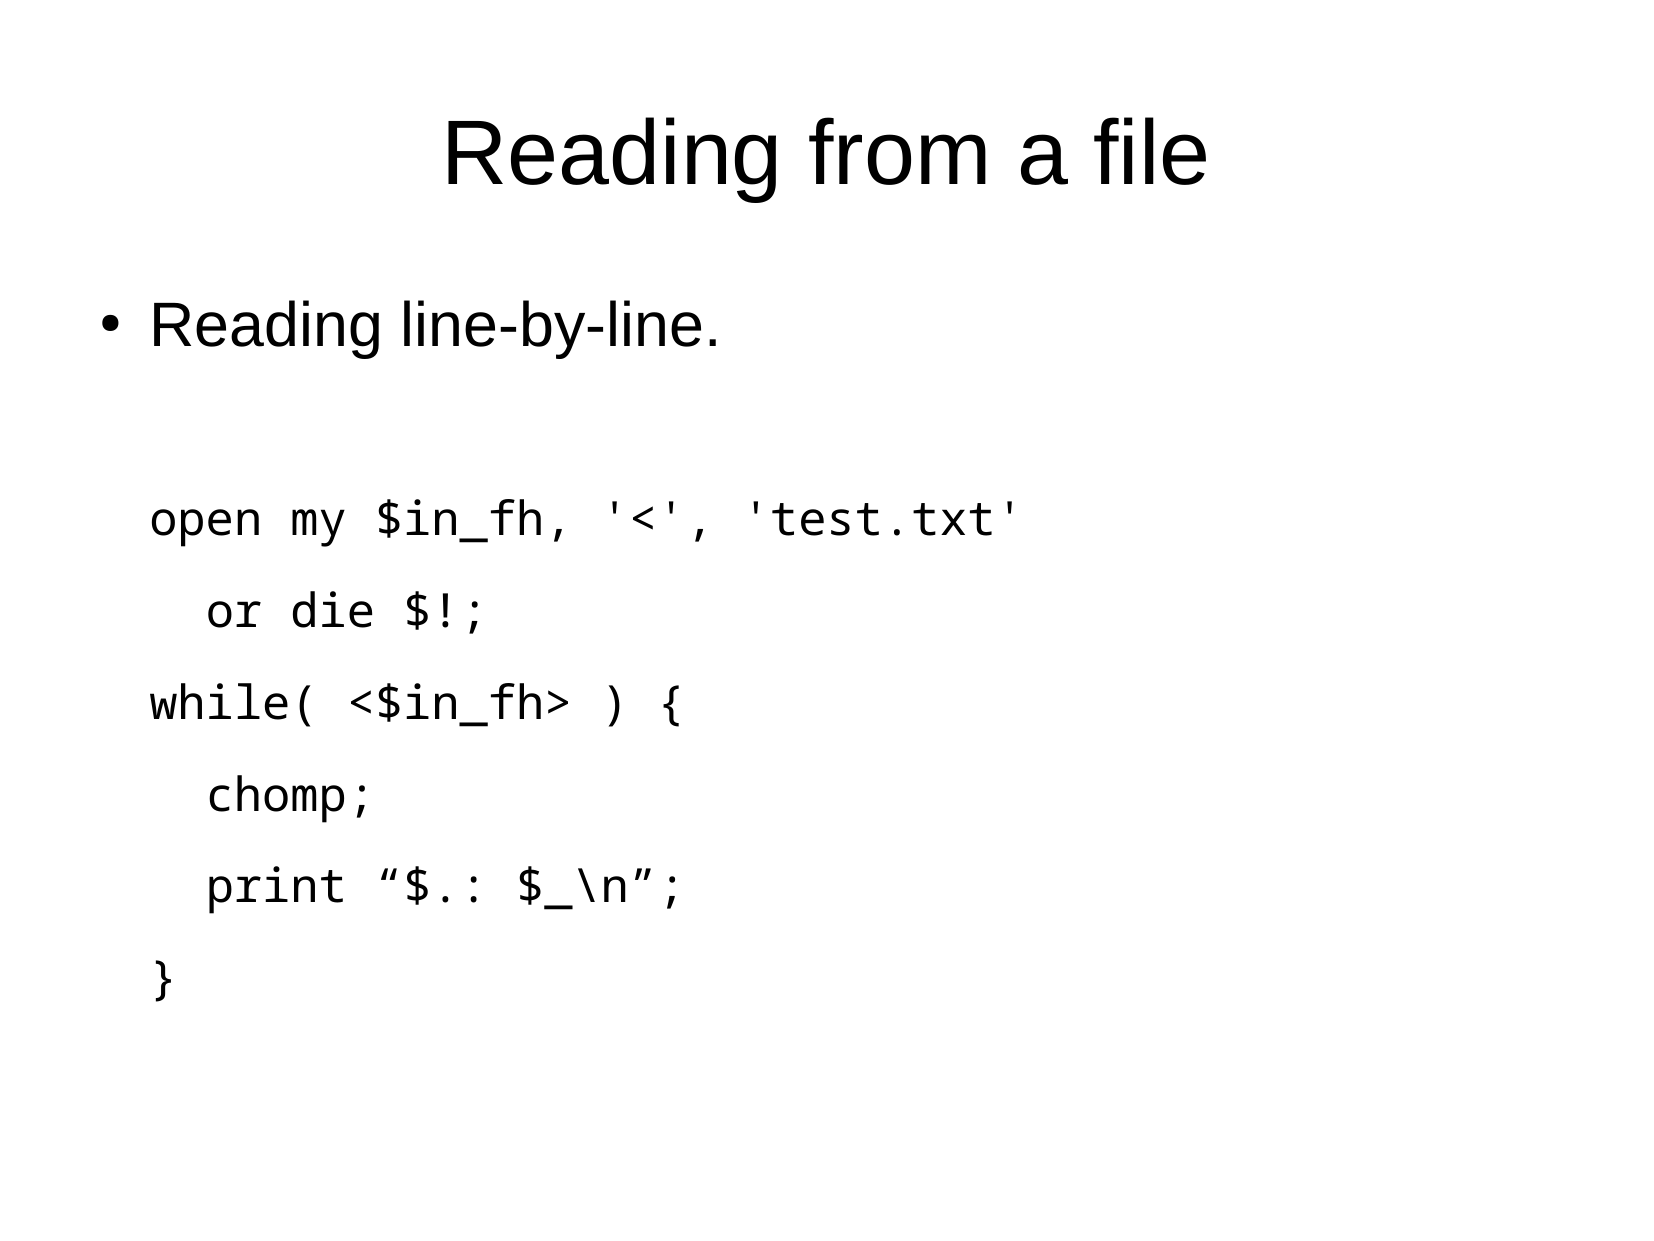

# Reading from a file
Reading line-by-line.
open my $in_fh, '<', 'test.txt'
 or die $!;
while( <$in_fh> ) {
 chomp;
 print “$.: $_\n”;
}